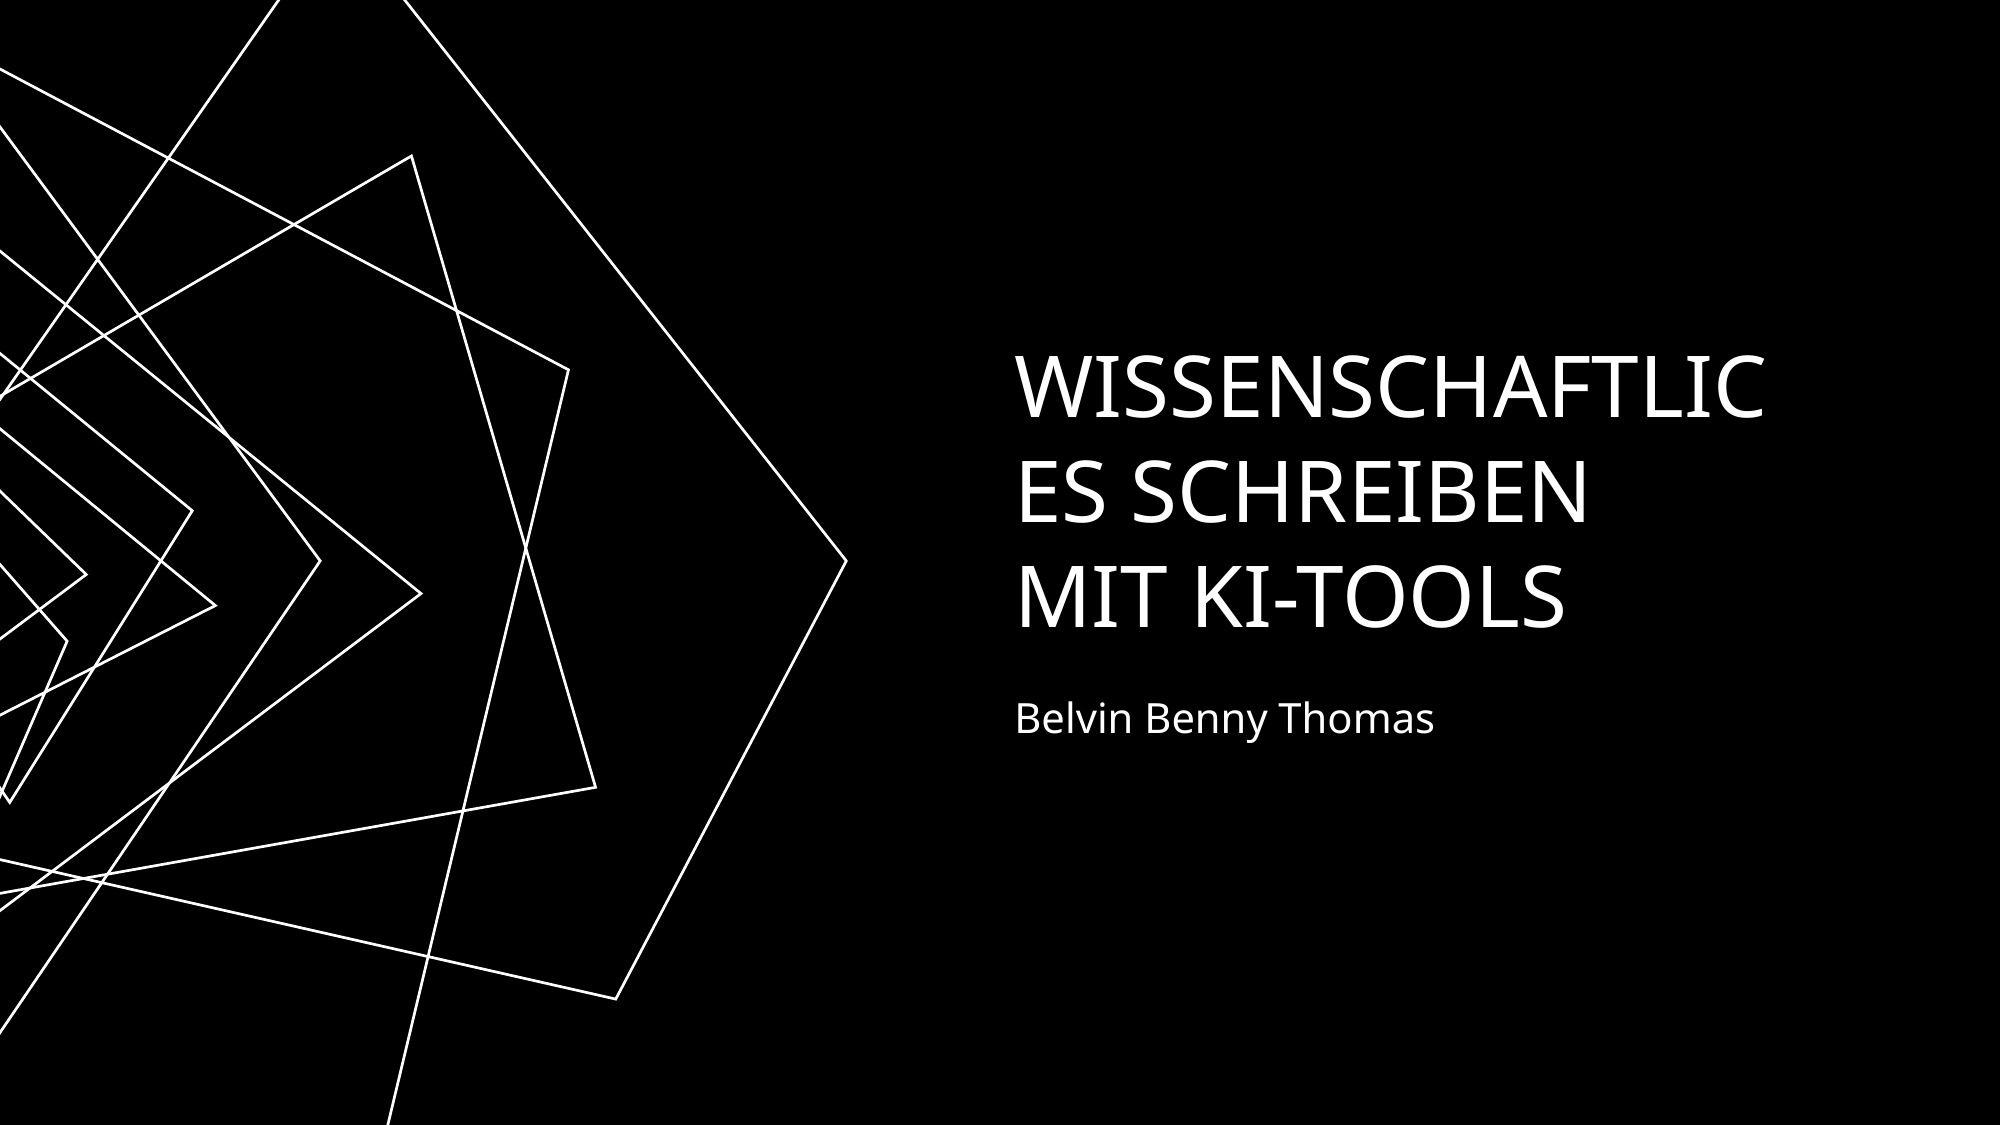

# Wissenschaftlices Schreiben mit KI-Tools
Belvin Benny Thomas